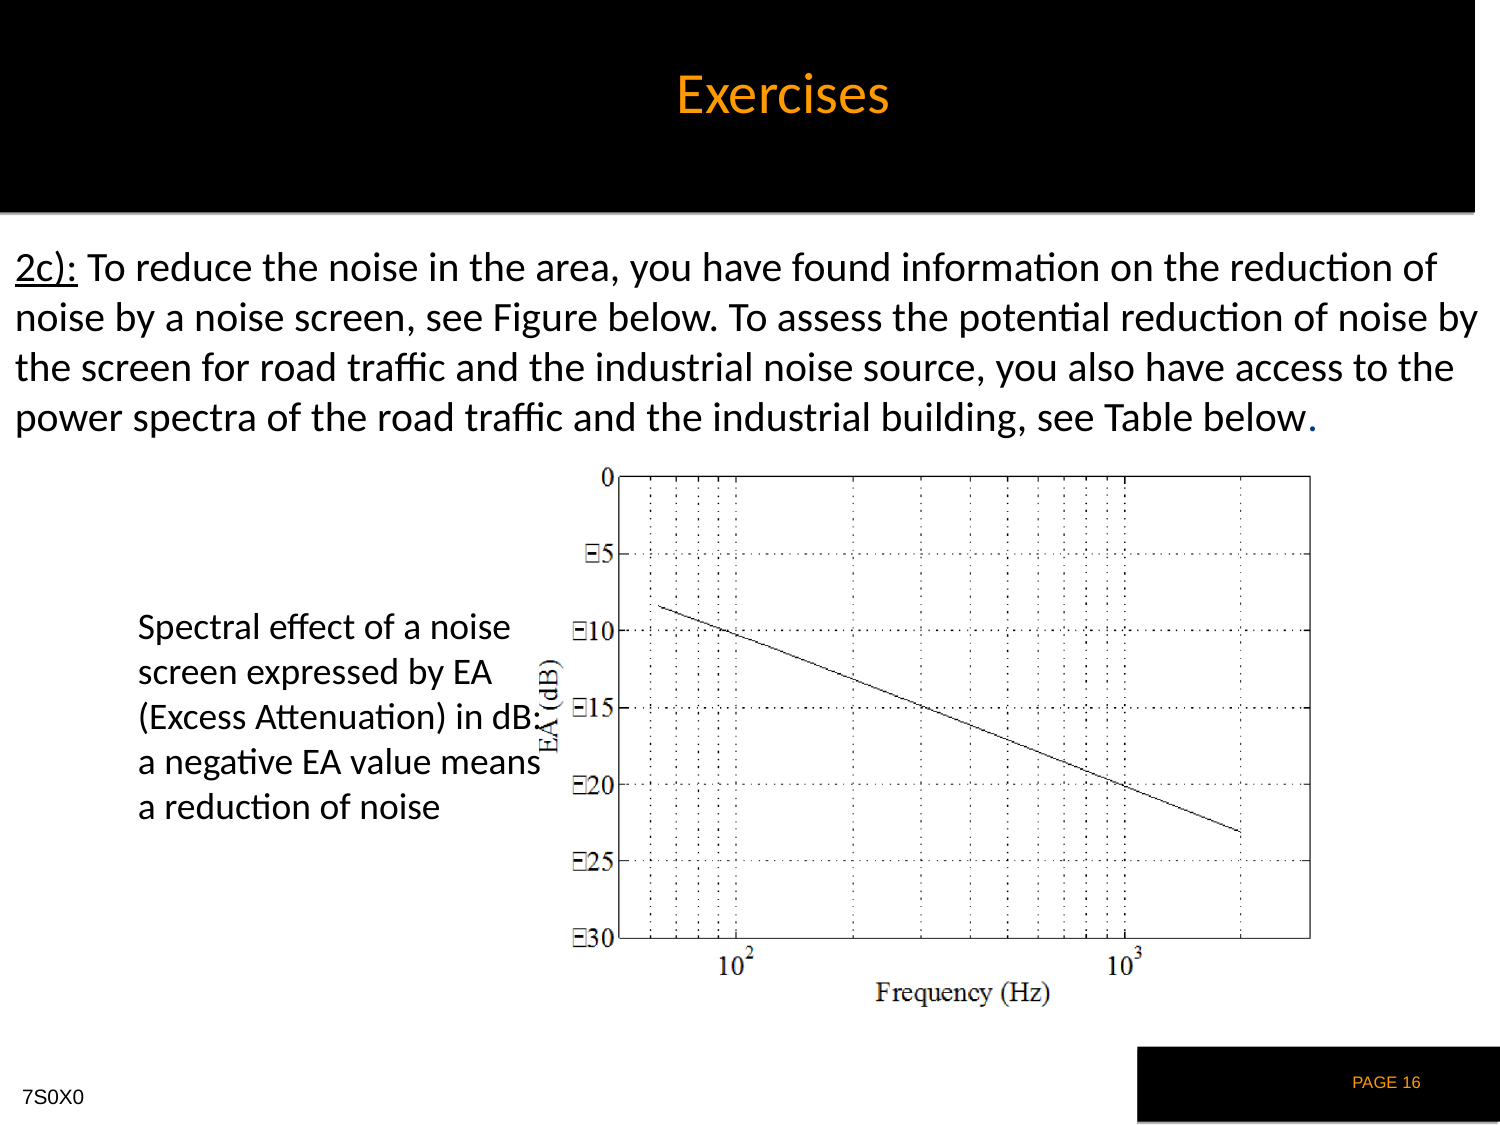

#
Exercises
2c): To reduce the noise in the area, you have found information on the reduction of noise by a noise screen, see Figure below. To assess the potential reduction of noise by the screen for road traffic and the industrial noise source, you also have access to the power spectra of the road traffic and the industrial building, see Table below.
-
Spectral effect of a noise screen expressed by EA (Excess Attenuation) in dB: a negative EA value means a reduction of noise
-
-
-
-
-
PAGE 16
2017/02/09
PAGE
7S0X0